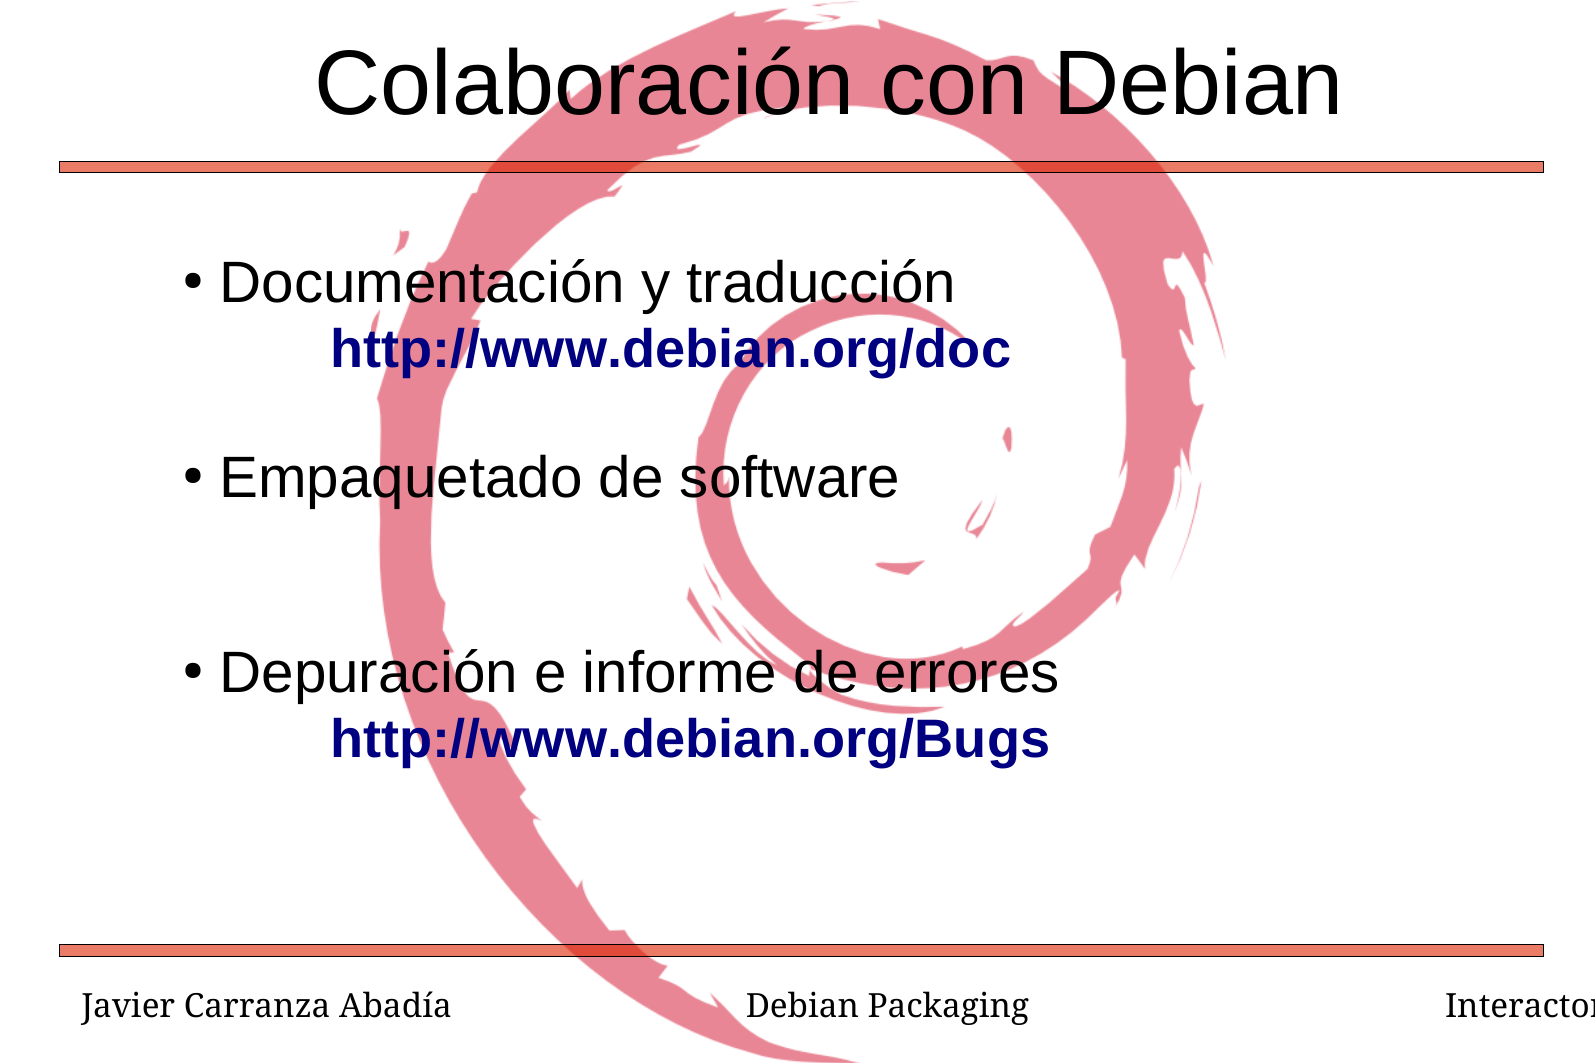

# Colaboración con Debian
 Documentación y traducción
		http://www.debian.org/doc
 Empaquetado de software
 Depuración e informe de errores
		http://www.debian.org/Bugs
Javier Carranza Abadía				Debian Packaging 						 Interactors